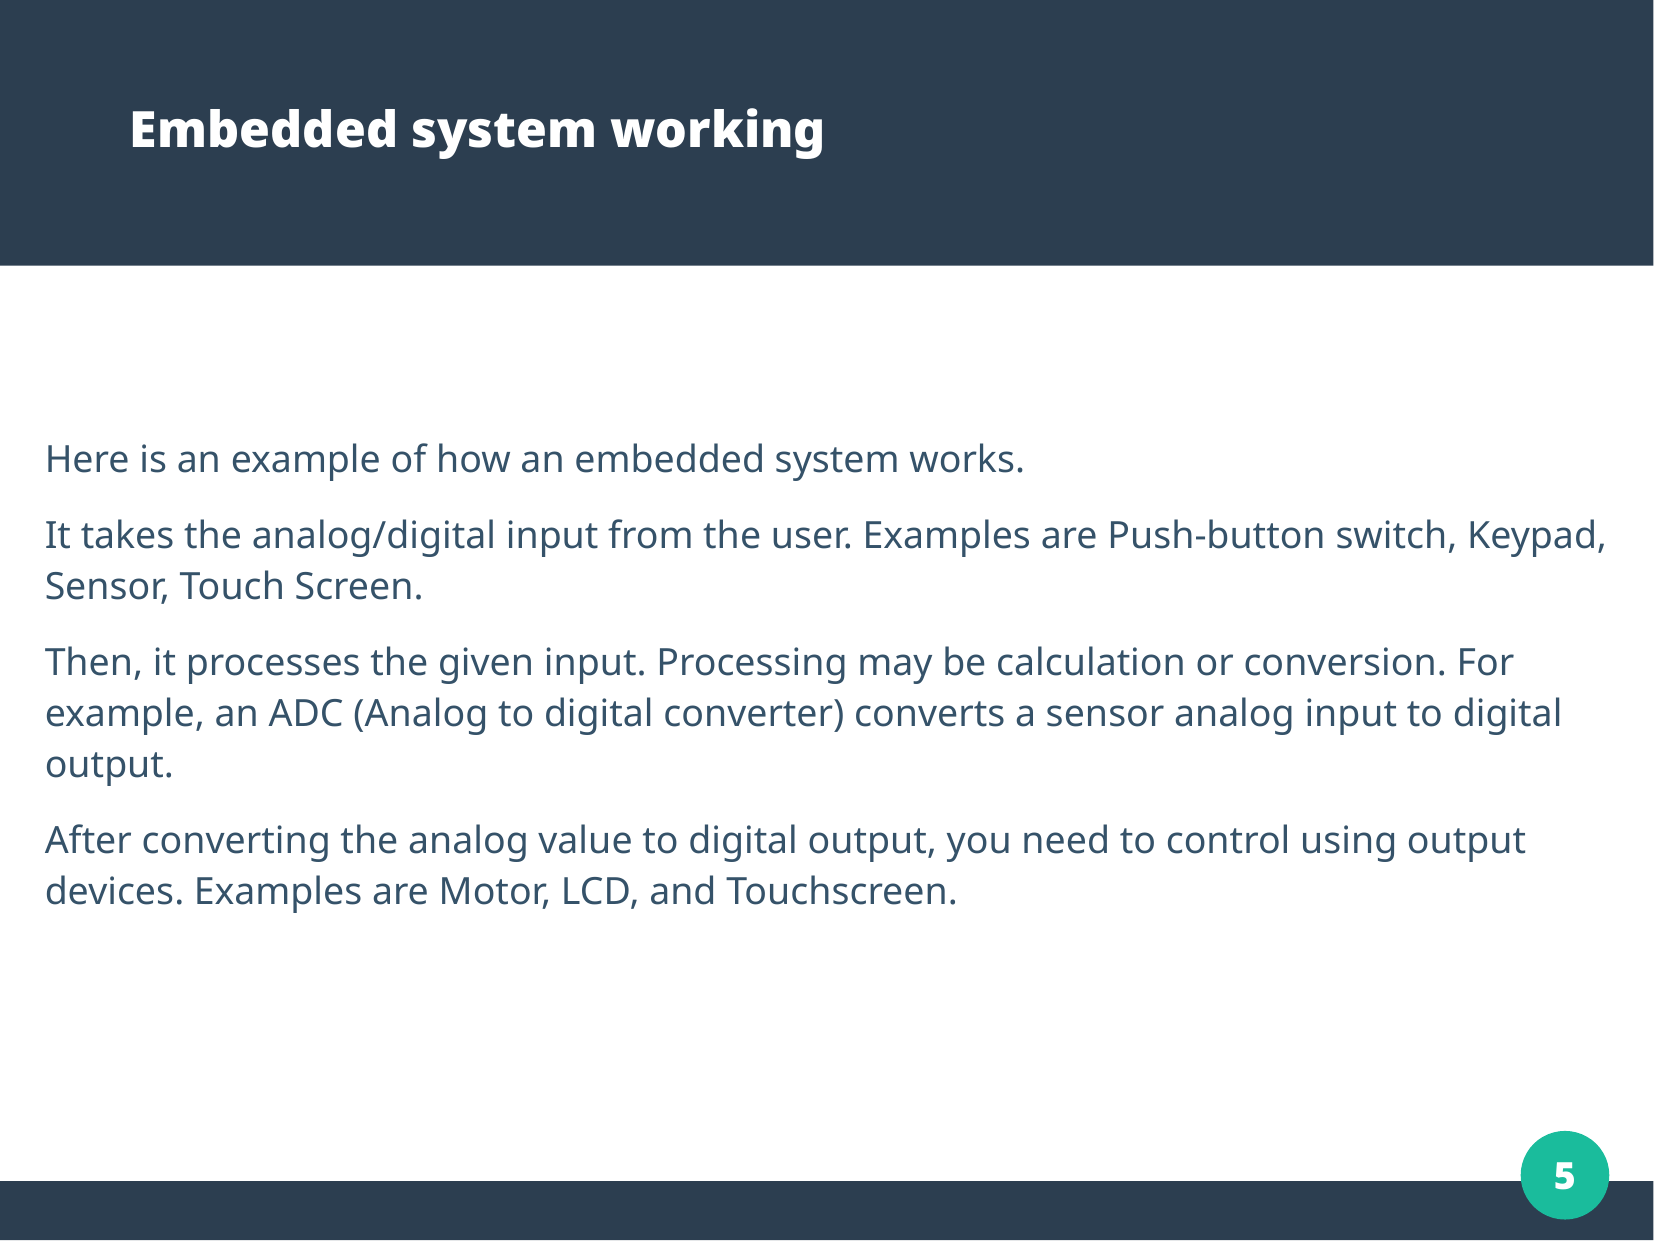

#
Embedded system working
Here is an example of how an embedded system works.
It takes the analog/digital input from the user. Examples are Push-button switch, Keypad, Sensor, Touch Screen.
Then, it processes the given input. Processing may be calculation or conversion. For example, an ADC (Analog to digital converter) converts a sensor analog input to digital output.
After converting the analog value to digital output, you need to control using output devices. Examples are Motor, LCD, and Touchscreen.
5